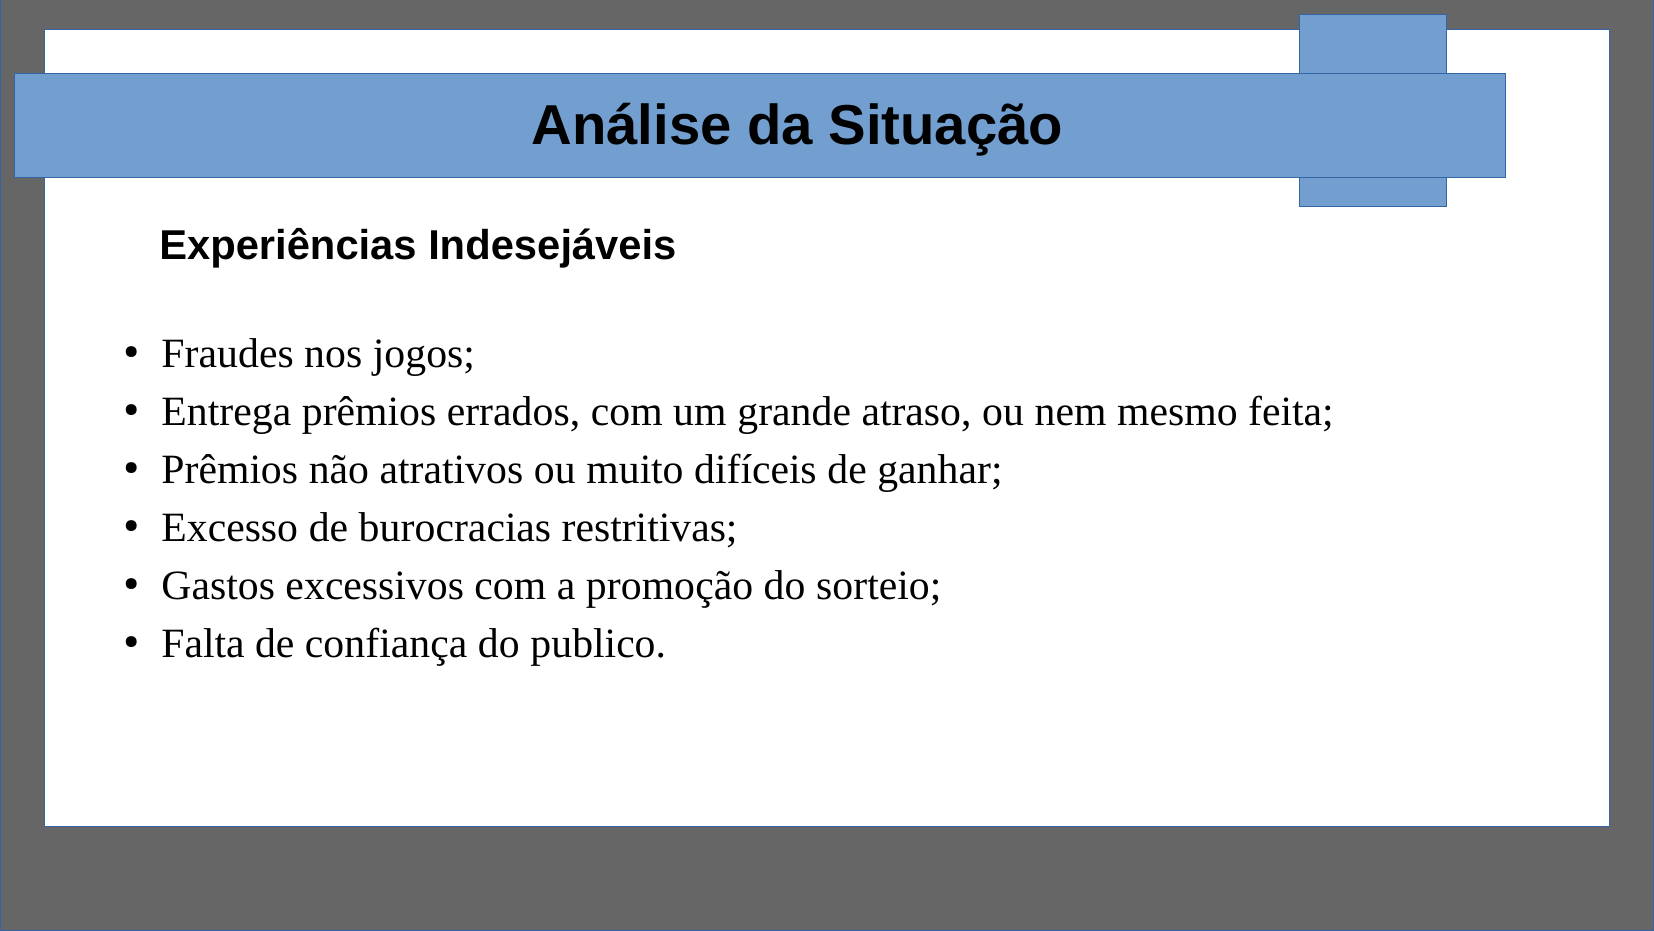

# Análise da Situação
Experiências Indesejáveis
Fraudes nos jogos;
Entrega prêmios errados, com um grande atraso, ou nem mesmo feita;
Prêmios não atrativos ou muito difíceis de ganhar;
Excesso de burocracias restritivas;
Gastos excessivos com a promoção do sorteio;
Falta de confiança do publico.